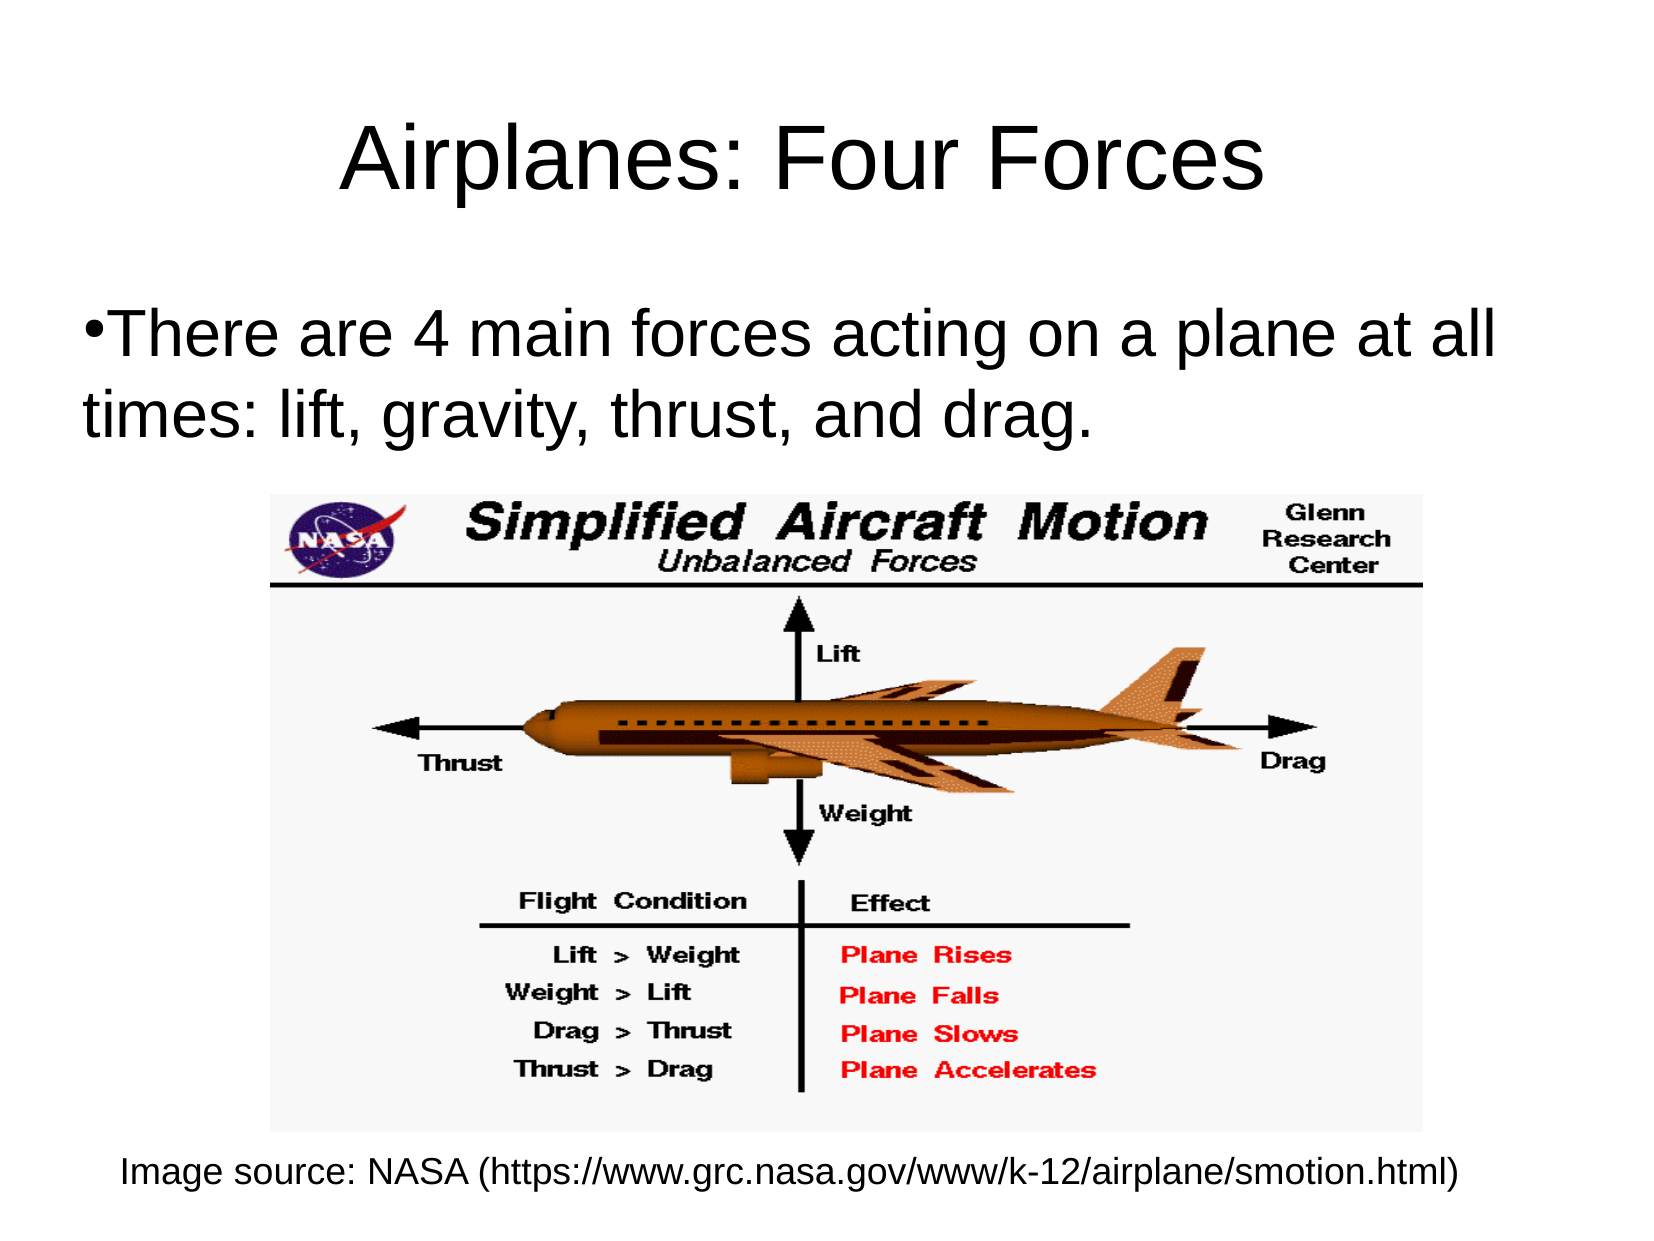

# Airplanes: Four Forces
There are 4 main forces acting on a plane at all times: lift, gravity, thrust, and drag.
Image source: NASA (https://www.grc.nasa.gov/www/k-12/airplane/smotion.html)